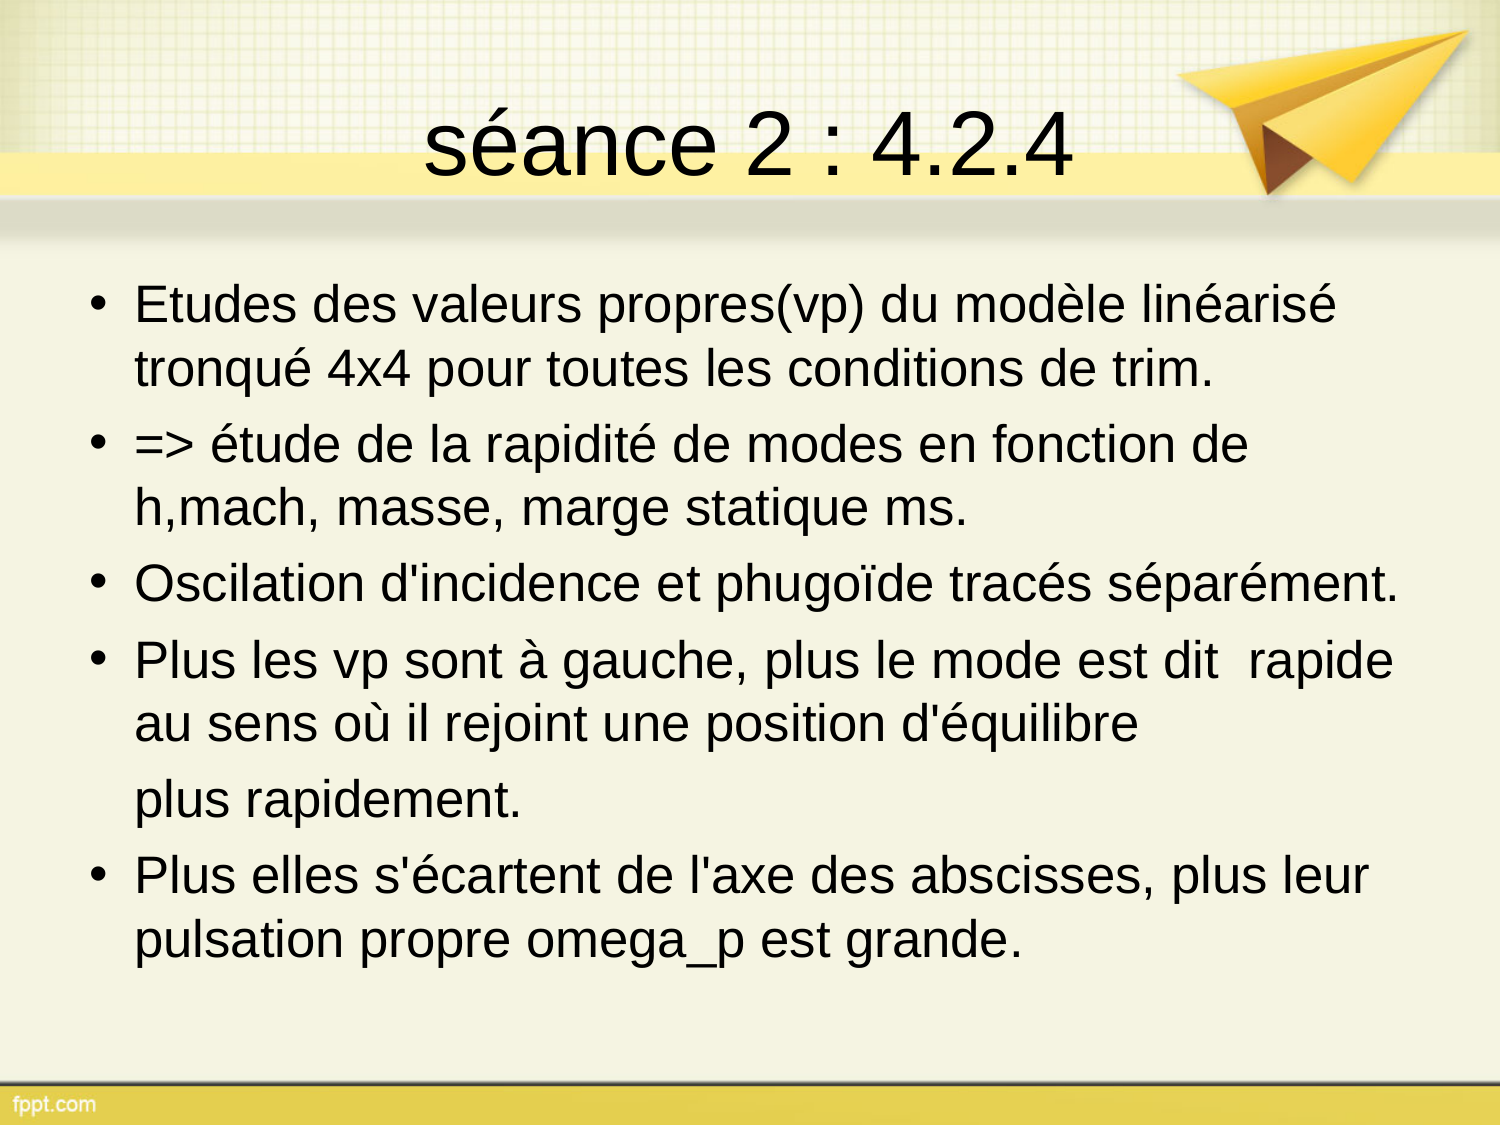

# séance 2 : 4.2.4
Etudes des valeurs propres(vp) du modèle linéarisé tronqué 4x4 pour toutes les conditions de trim.
=> étude de la rapidité de modes en fonction de h,mach, masse, marge statique ms.
Oscilation d'incidence et phugoïde tracés séparément.
Plus les vp sont à gauche, plus le mode est dit rapide au sens où il rejoint une position d'équilibre
plus rapidement.
Plus elles s'écartent de l'axe des abscisses, plus leur pulsation propre omega_p est grande.